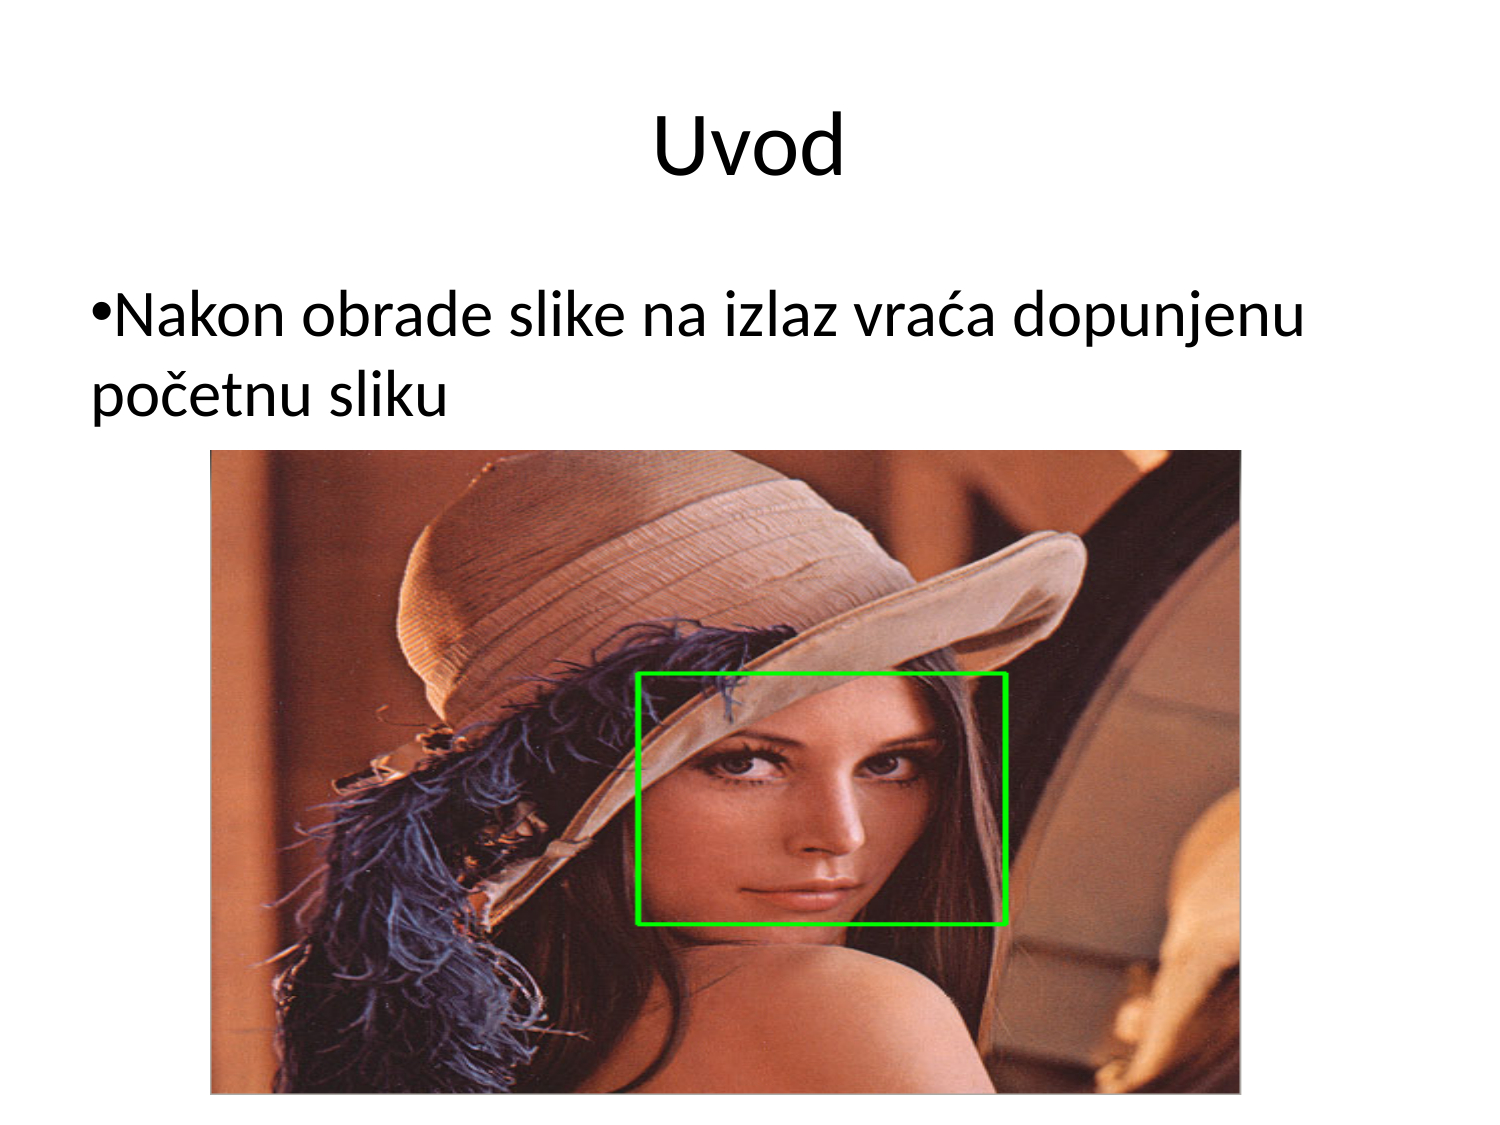

# Uvod
Nakon obrade slike na izlaz vraća dopunjenu početnu sliku